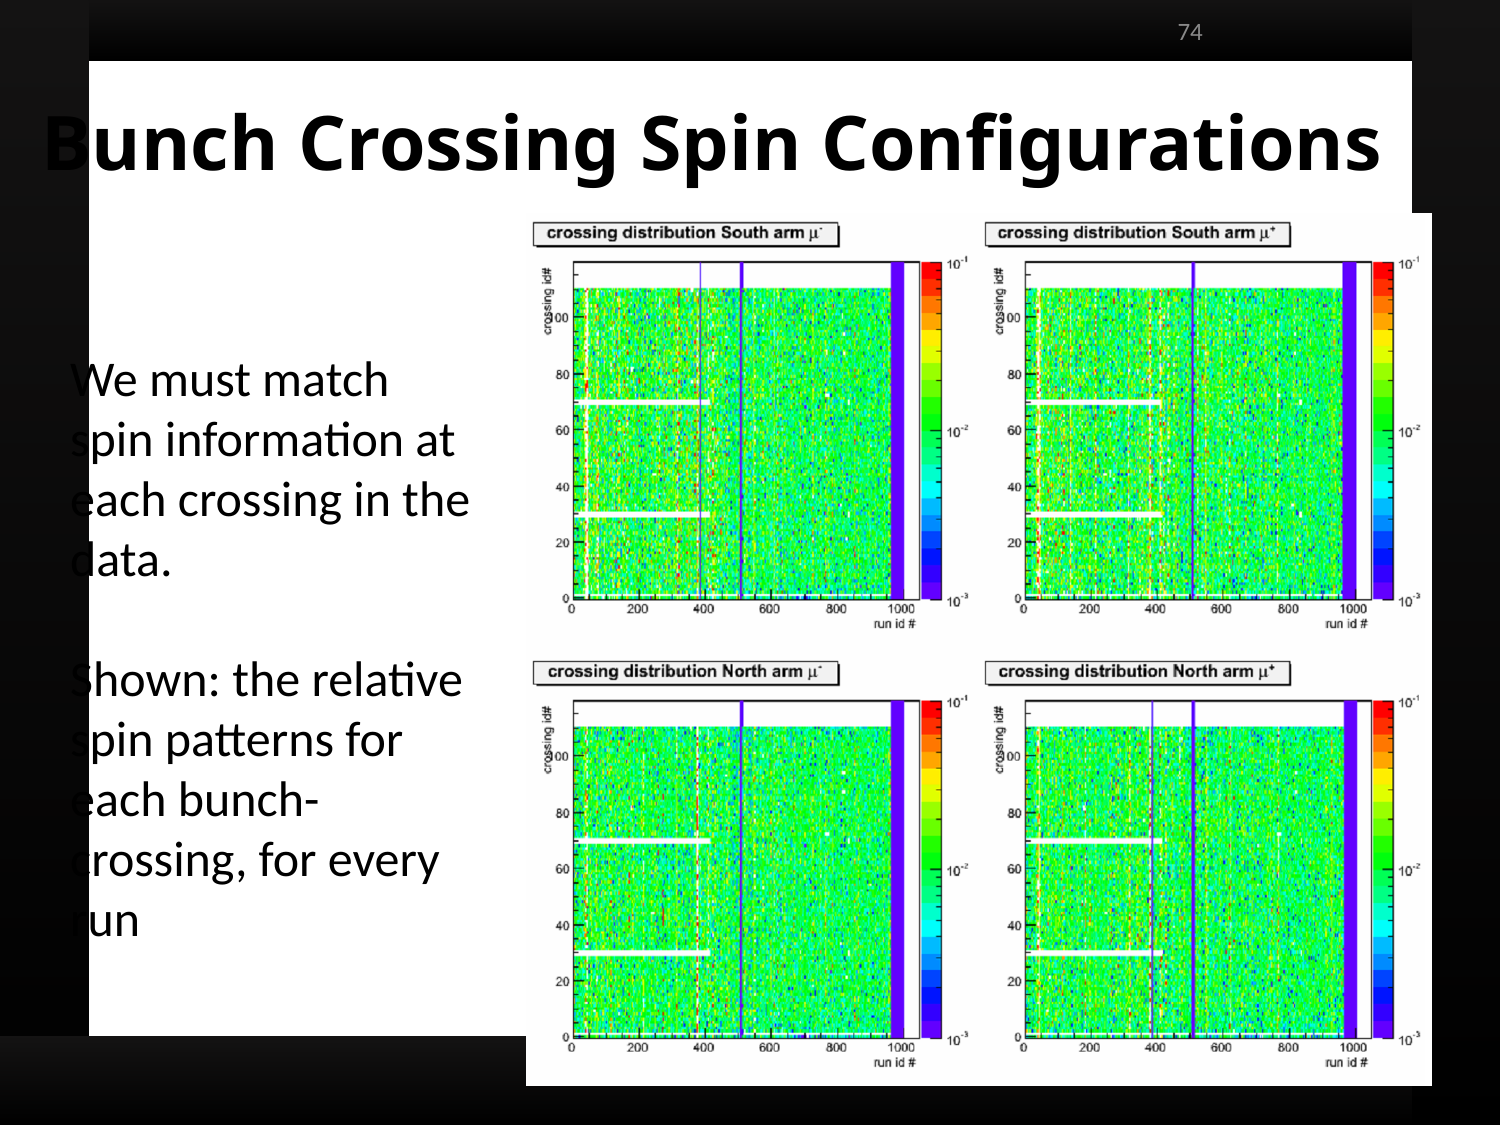

# Bunch Crossing Spin Configurations
We must match spin information at each crossing in the data.
Shown: the relative spin patterns for each bunch-crossing, for every run